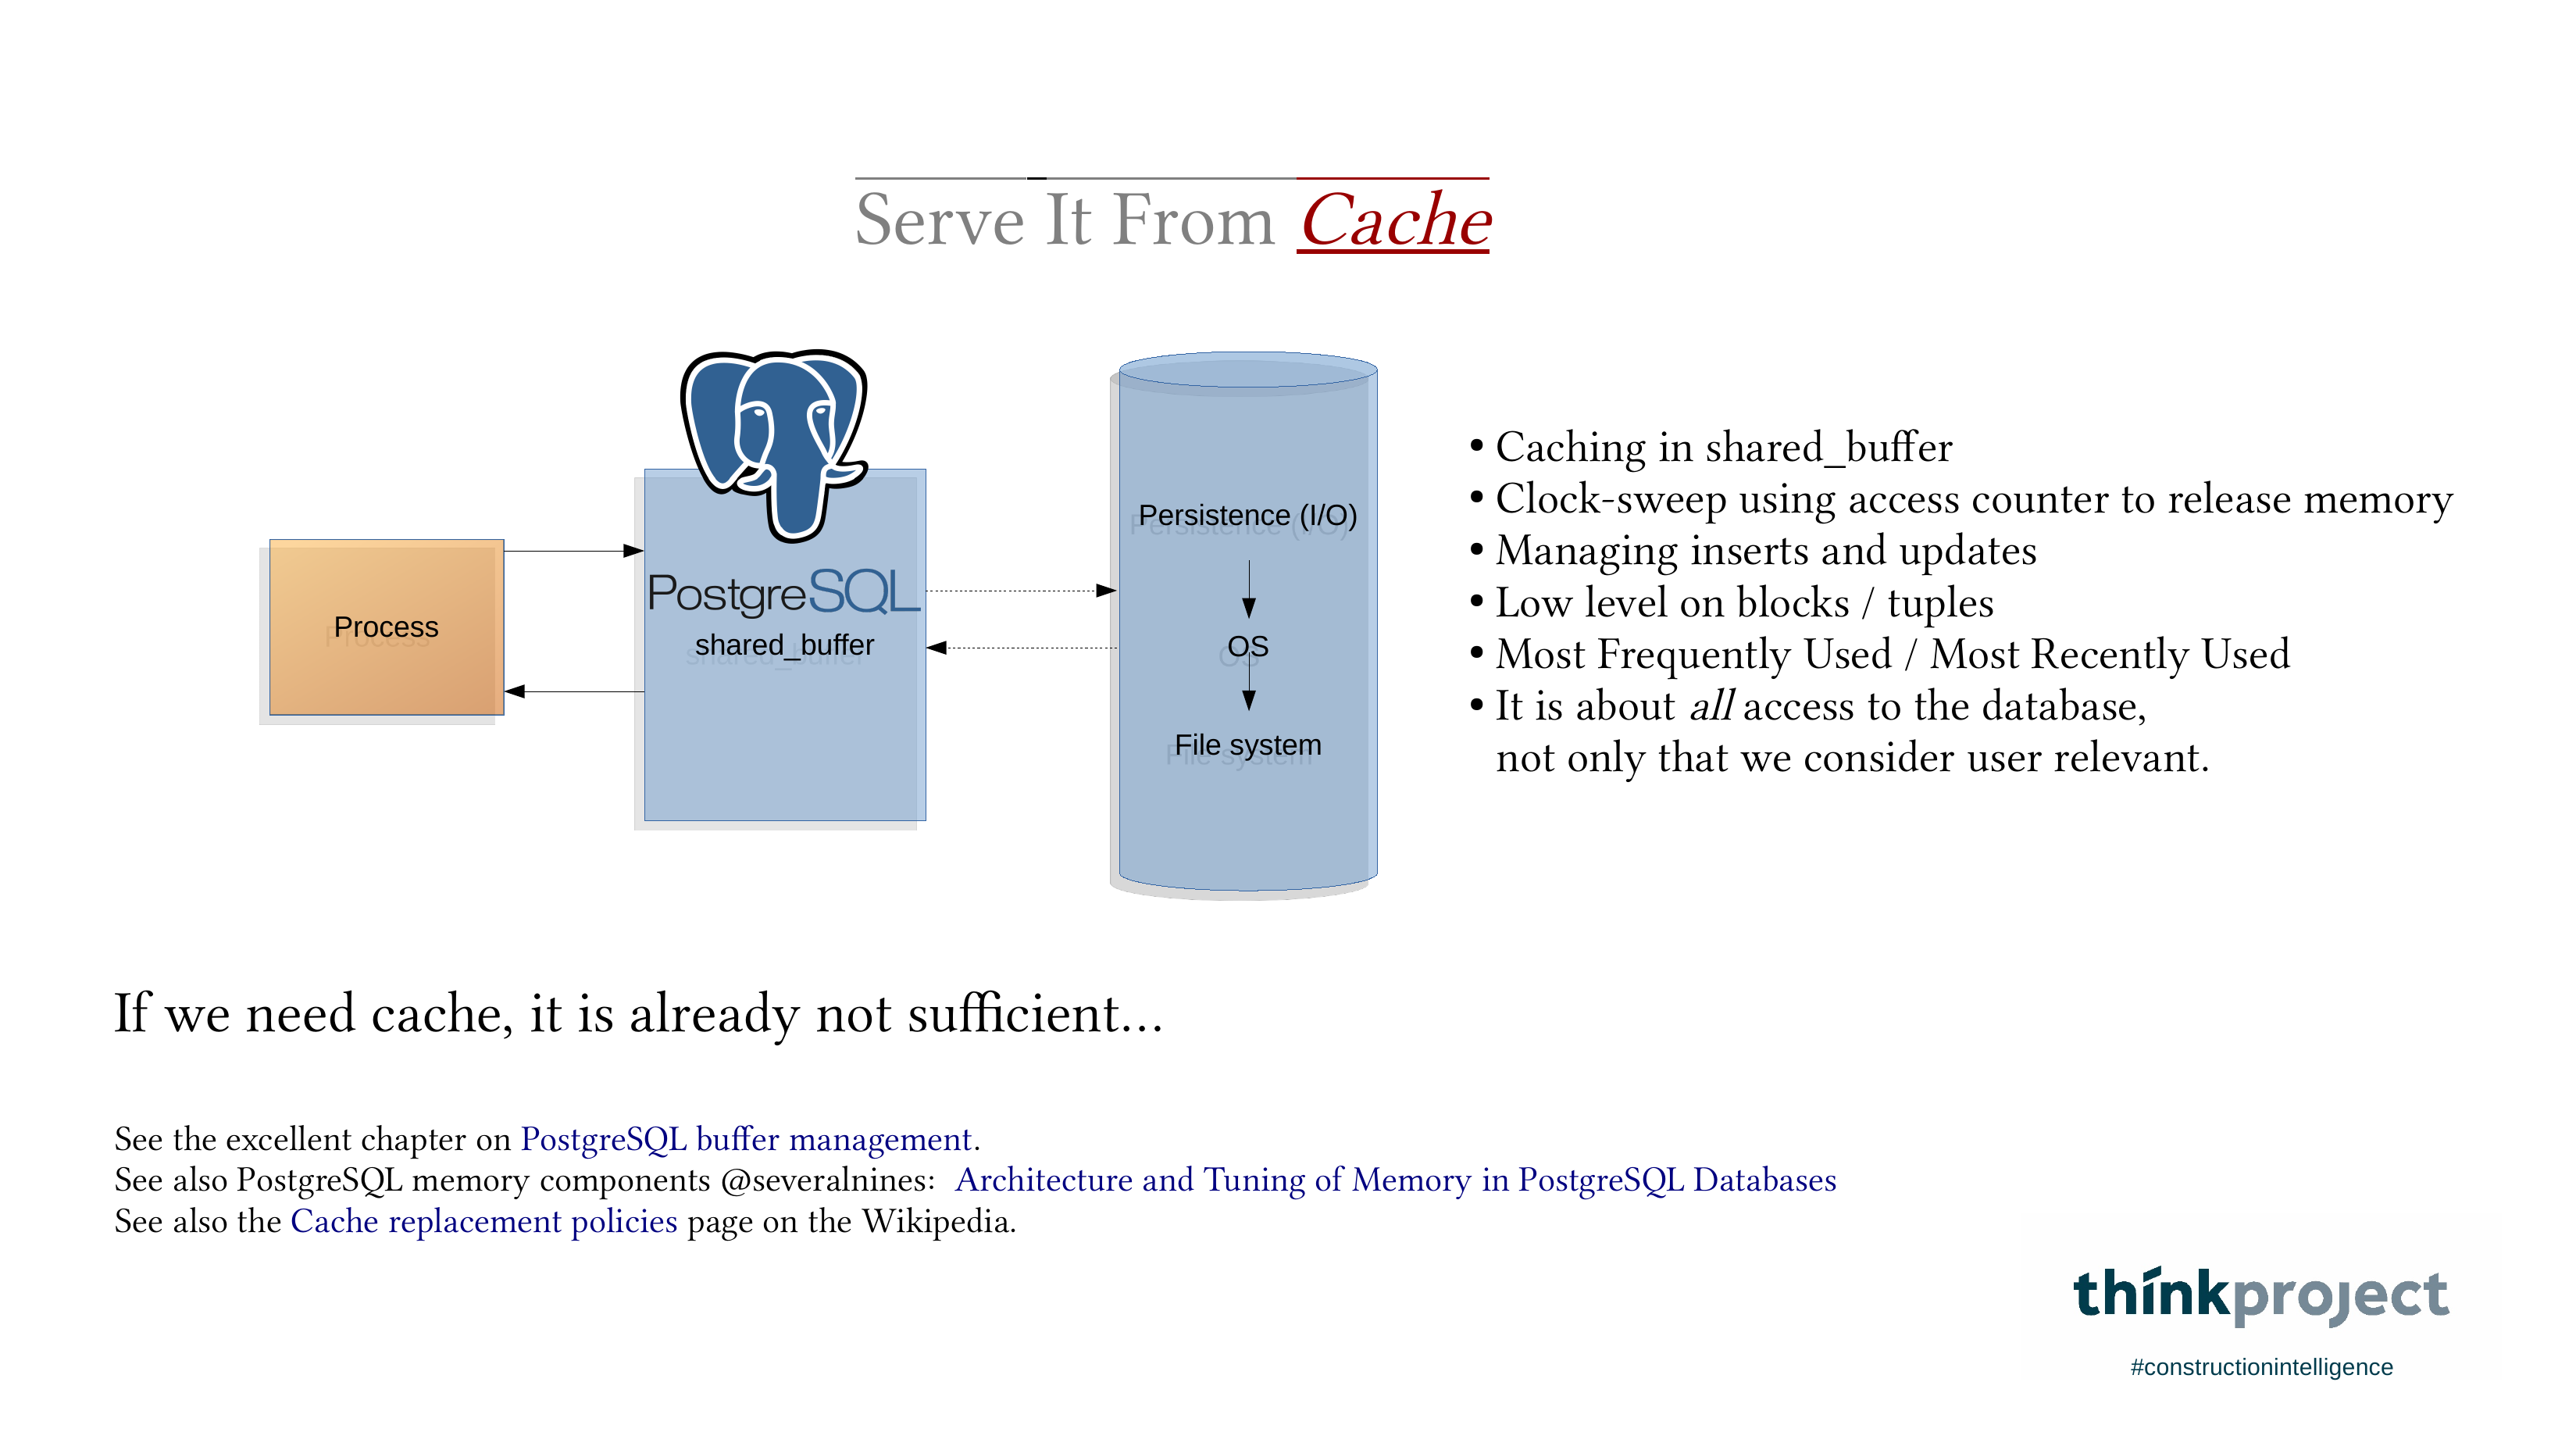

Serve It From Cache
Persistence (I/O)
OS
File system
Caching in shared_buffer
Clock-sweep using access counter to release memory
Managing inserts and updates
Low level on blocks / tuples
Most Frequently Used / Most Recently Used
It is about all access to the database,
not only that we consider user relevant.
shared_buffer
Process
If we need cache, it is already not sufficient...
See the excellent chapter on PostgreSQL buffer management.
See also PostgreSQL memory components @severalnines: Architecture and Tuning of Memory in PostgreSQL Databases
See also the Cache replacement policies page on the Wikipedia.